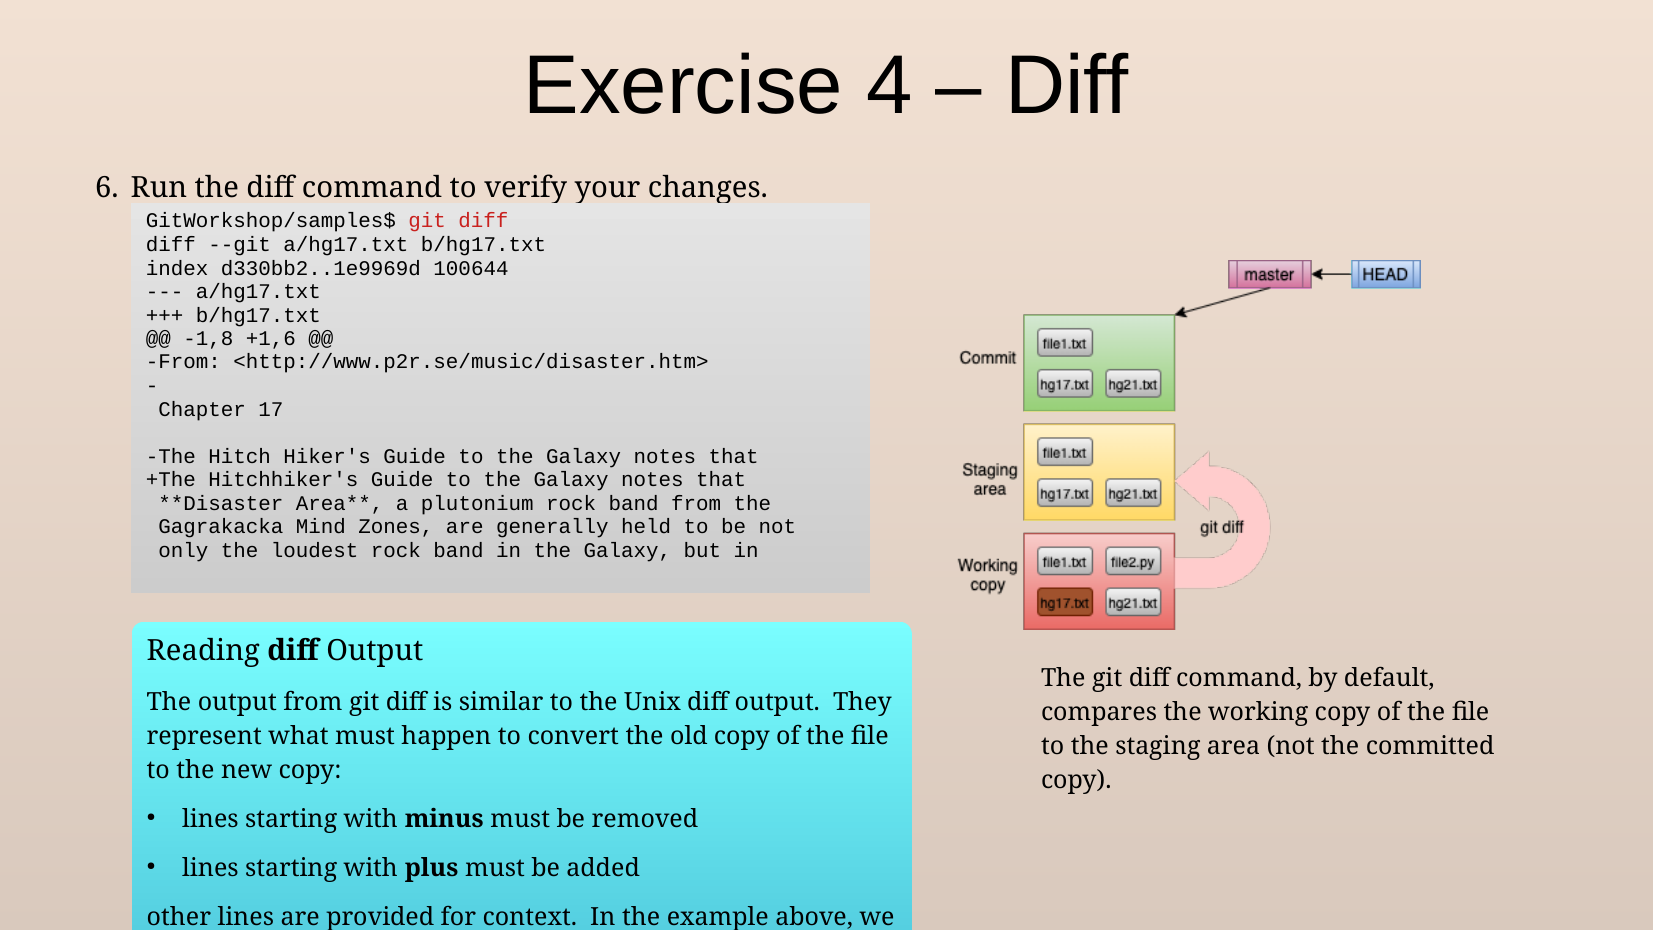

# Exercise 4 – Diff
Run the diff command to verify your changes.
GitWorkshop/samples$ git diff
diff --git a/hg17.txt b/hg17.txt
index d330bb2..1e9969d 100644
--- a/hg17.txt
+++ b/hg17.txt
@@ -1,8 +1,6 @@
-From: <http://www.p2r.se/music/disaster.htm>
-
 Chapter 17
-The Hitch Hiker's Guide to the Galaxy notes that
+The Hitchhiker's Guide to the Galaxy notes that
 **Disaster Area**, a plutonium rock band from the
 Gagrakacka Mind Zones, are generally held to be not
 only the loudest rock band in the Galaxy, but in
Reading diff Output
The output from git diff is similar to the Unix diff output. They represent what must happen to convert the old copy of the file to the new copy:
lines starting with minus must be removed
lines starting with plus must be added
other lines are provided for context. In the example above, we see the first two lines removed; the "Hitchhiker" line was changed.
The git diff command, by default, compares the working copy of the file to the staging area (not the committed copy).